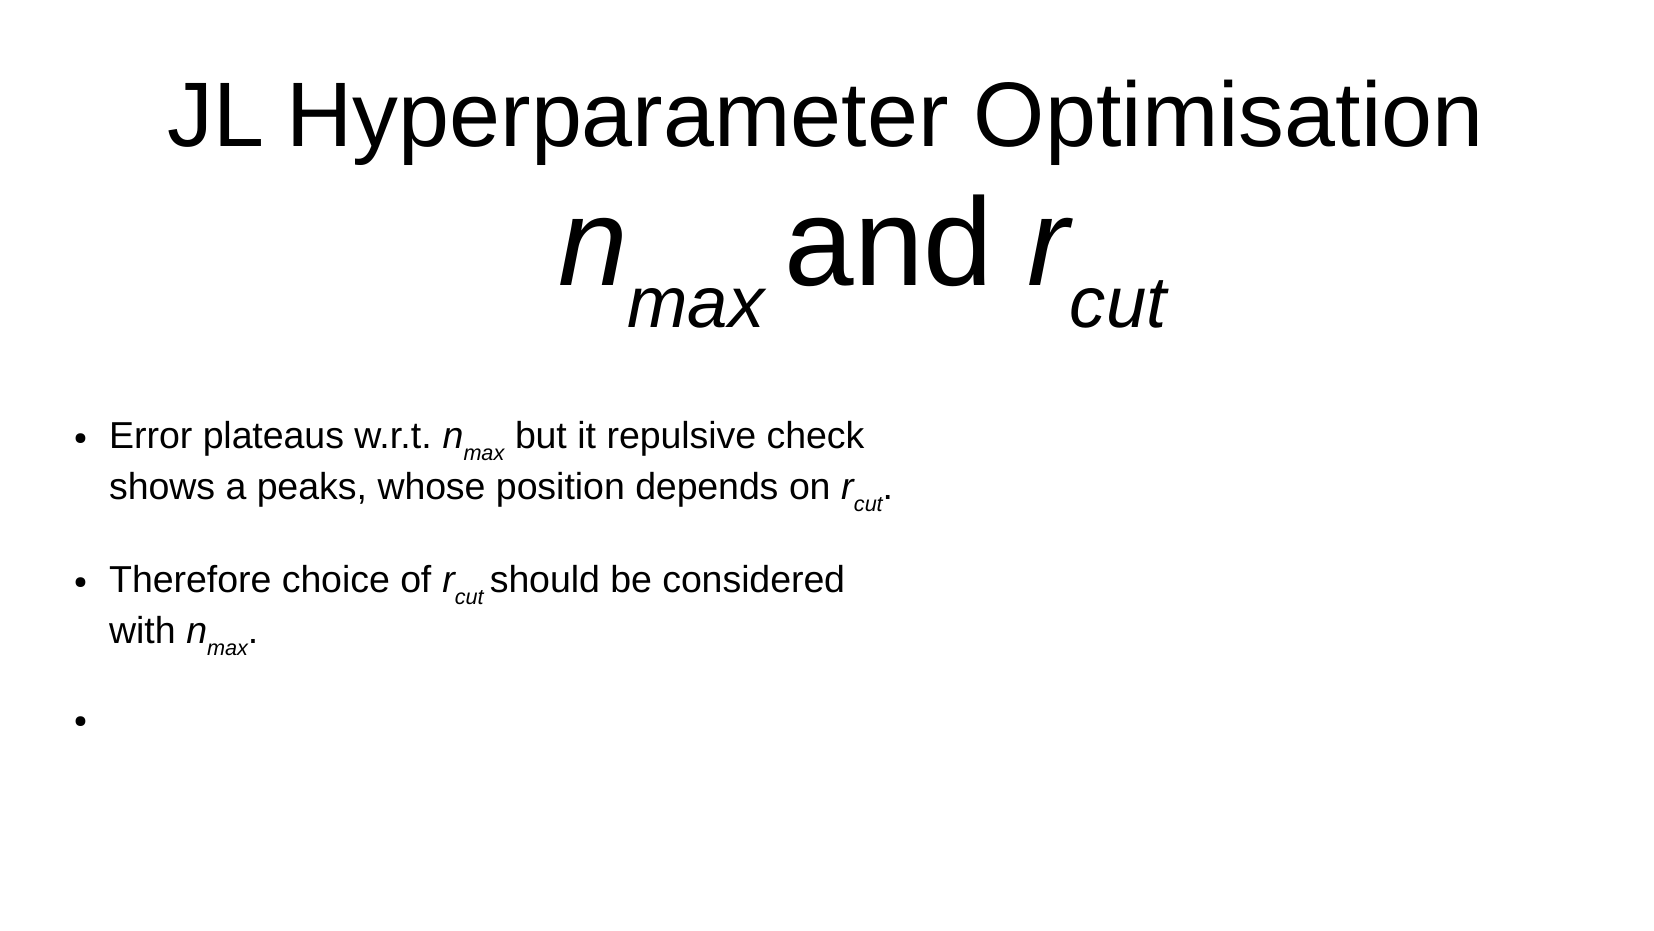

# JL Hyperparameter Optimisation
nmax and rcut
Error plateaus w.r.t. nmax but it repulsive check shows a peaks, whose position depends on rcut.
Therefore choice of rcut should be considered with nmax.